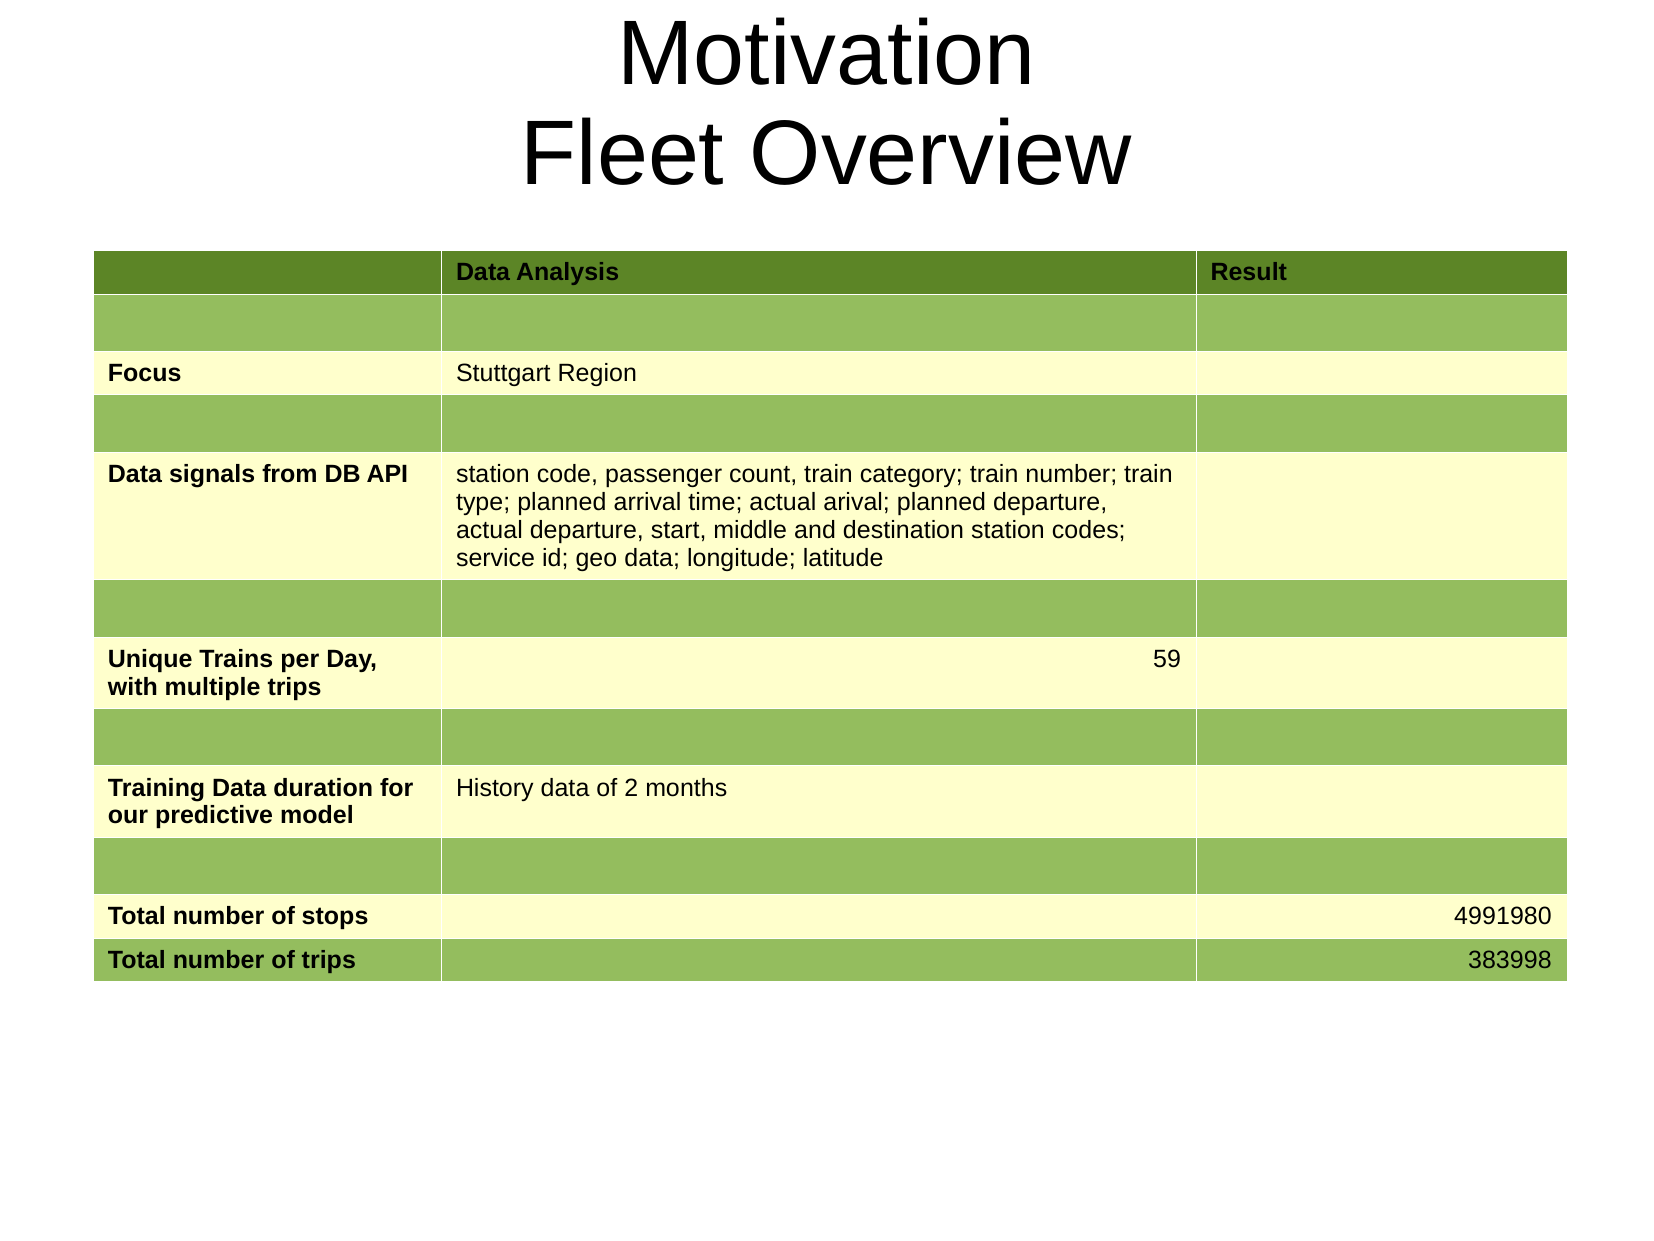

Motivation
# Fleet Overview
| | Data Analysis | Result |
| --- | --- | --- |
| | | |
| Focus | Stuttgart Region | |
| | | |
| Data signals from DB API | station code, passenger count, train category; train number; train type; planned arrival time; actual arival; planned departure, actual departure, start, middle and destination station codes; service id; geo data; longitude; latitude | |
| | | |
| Unique Trains per Day, with multiple trips | 59 | |
| | | |
| Training Data duration for our predictive model | History data of 2 months | |
| | | |
| Total number of stops | | 4991980 |
| Total number of trips | | 383998 |